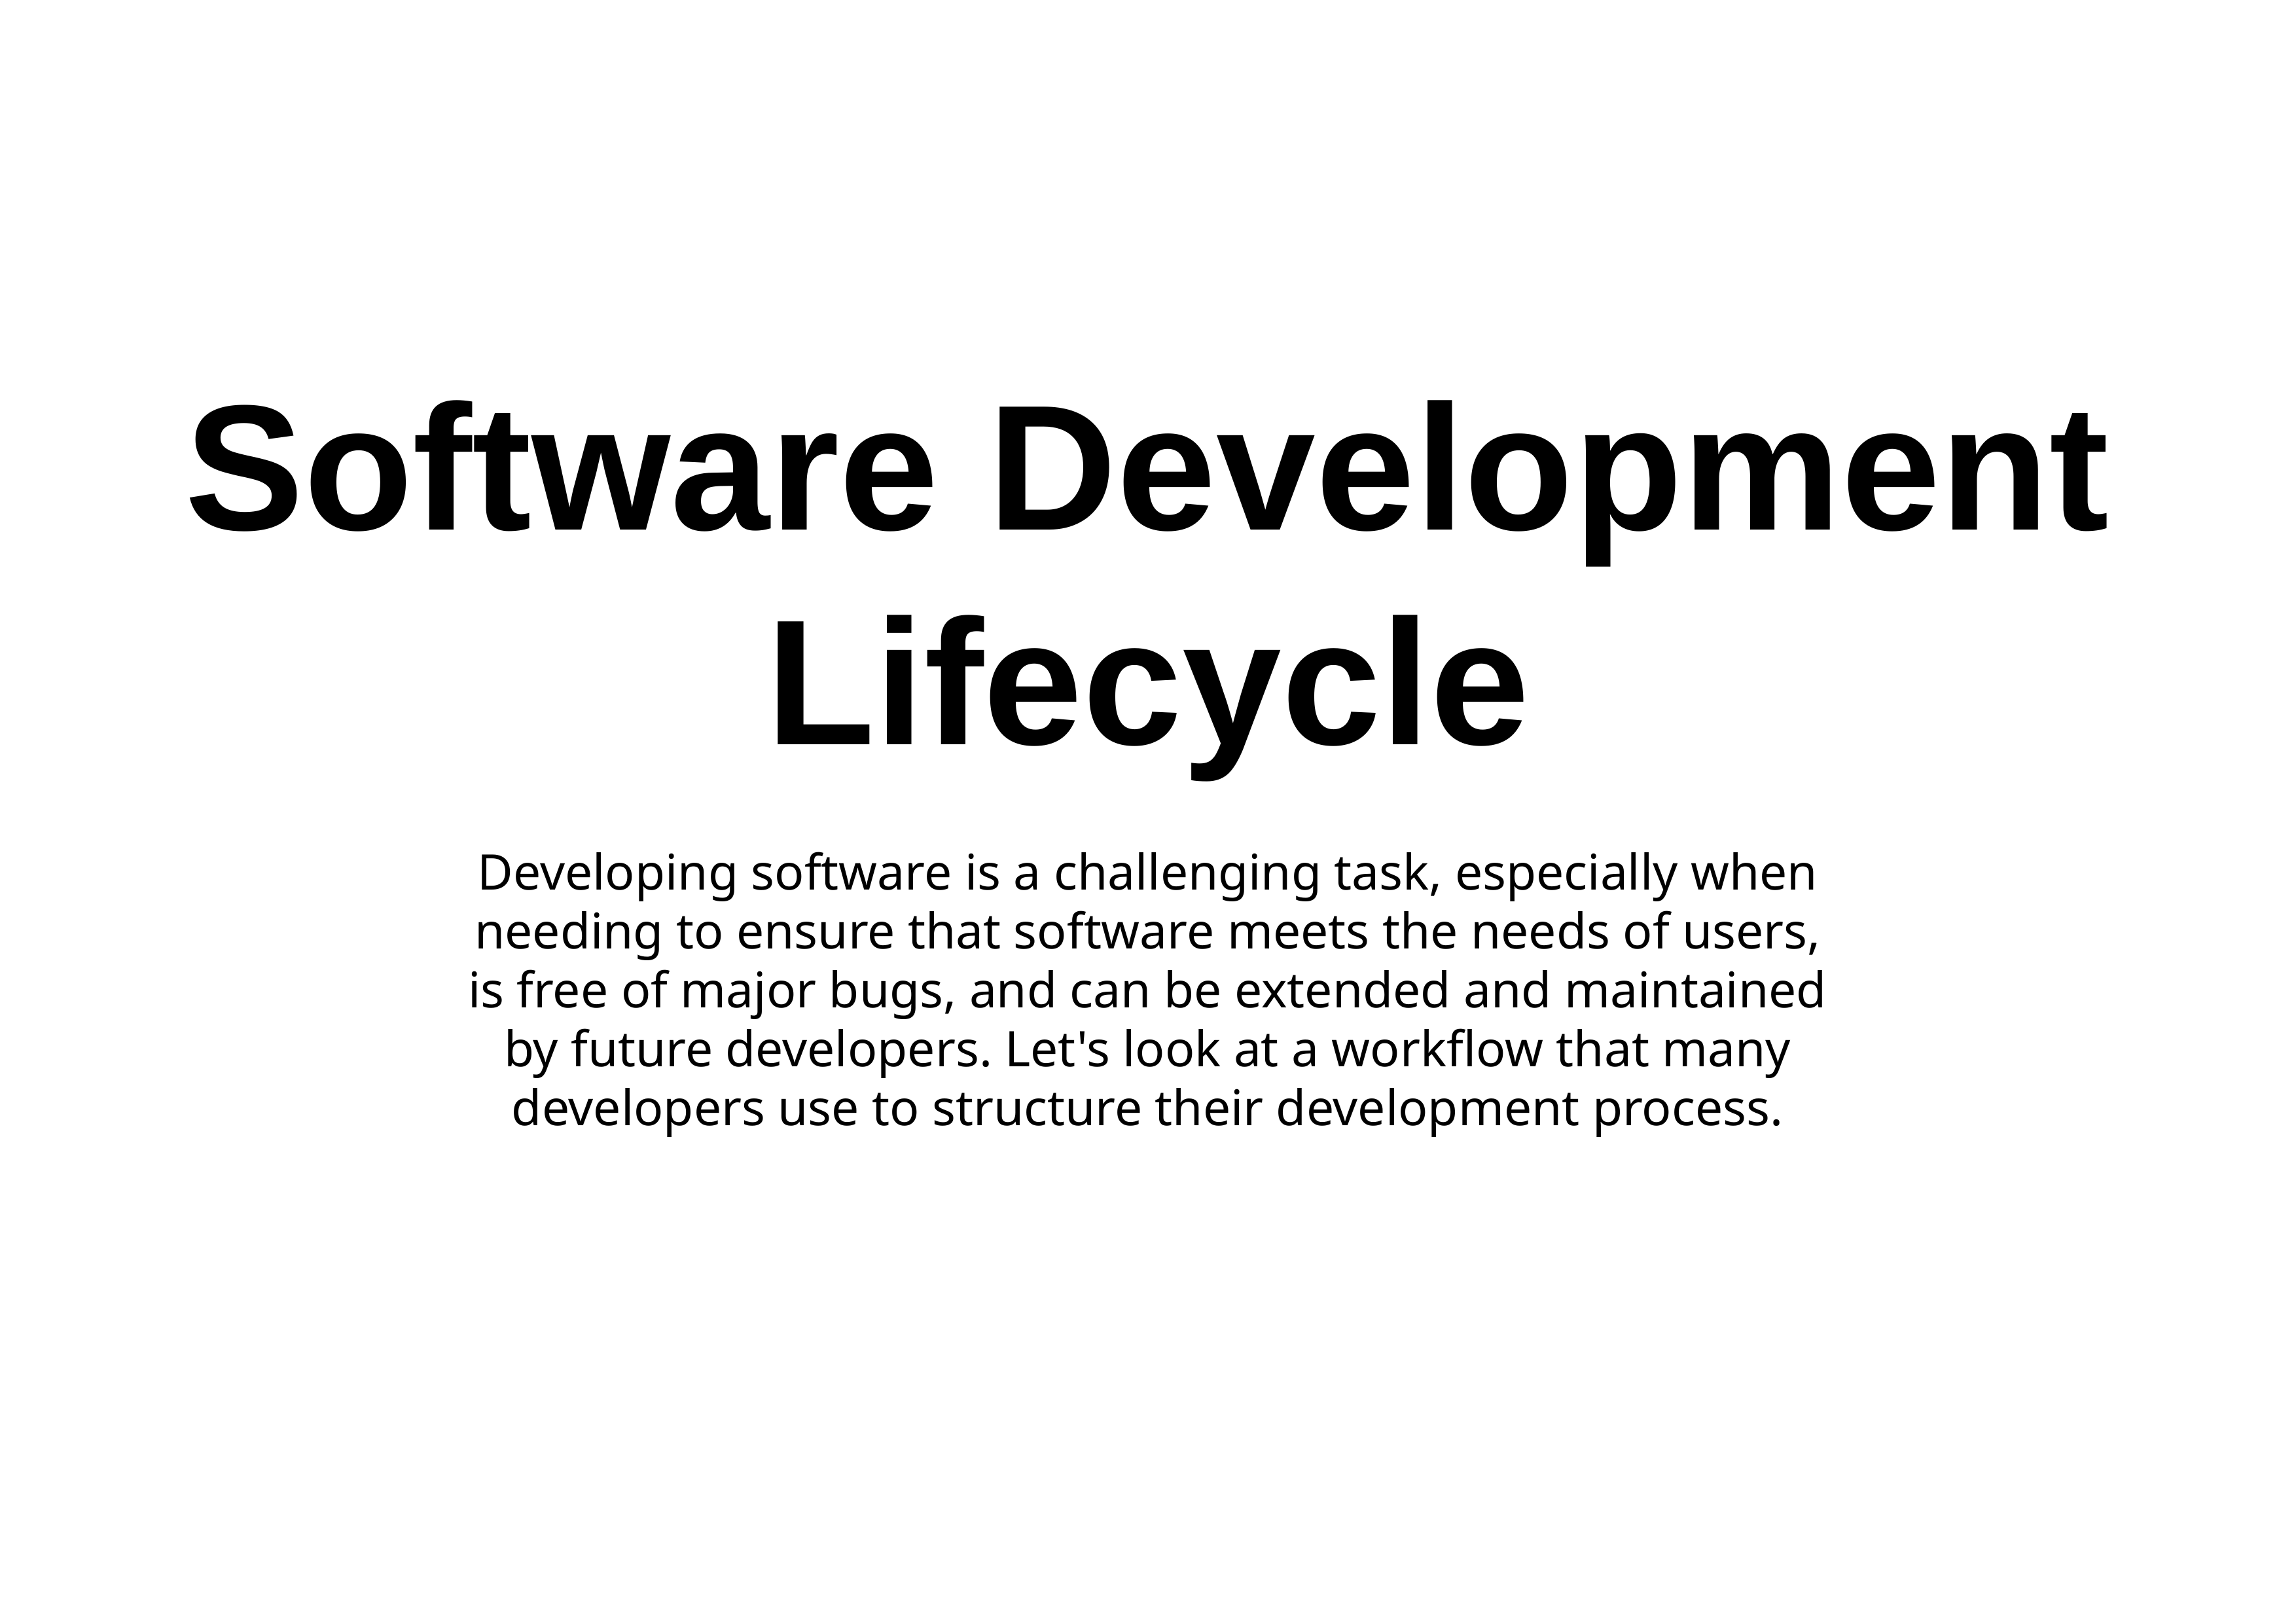

# Software Development Lifecycle
Developing software is a challenging task, especially when needing to ensure that software meets the needs of users, is free of major bugs, and can be extended and maintained by future developers. Let's look at a workflow that many developers use to structure their development process.